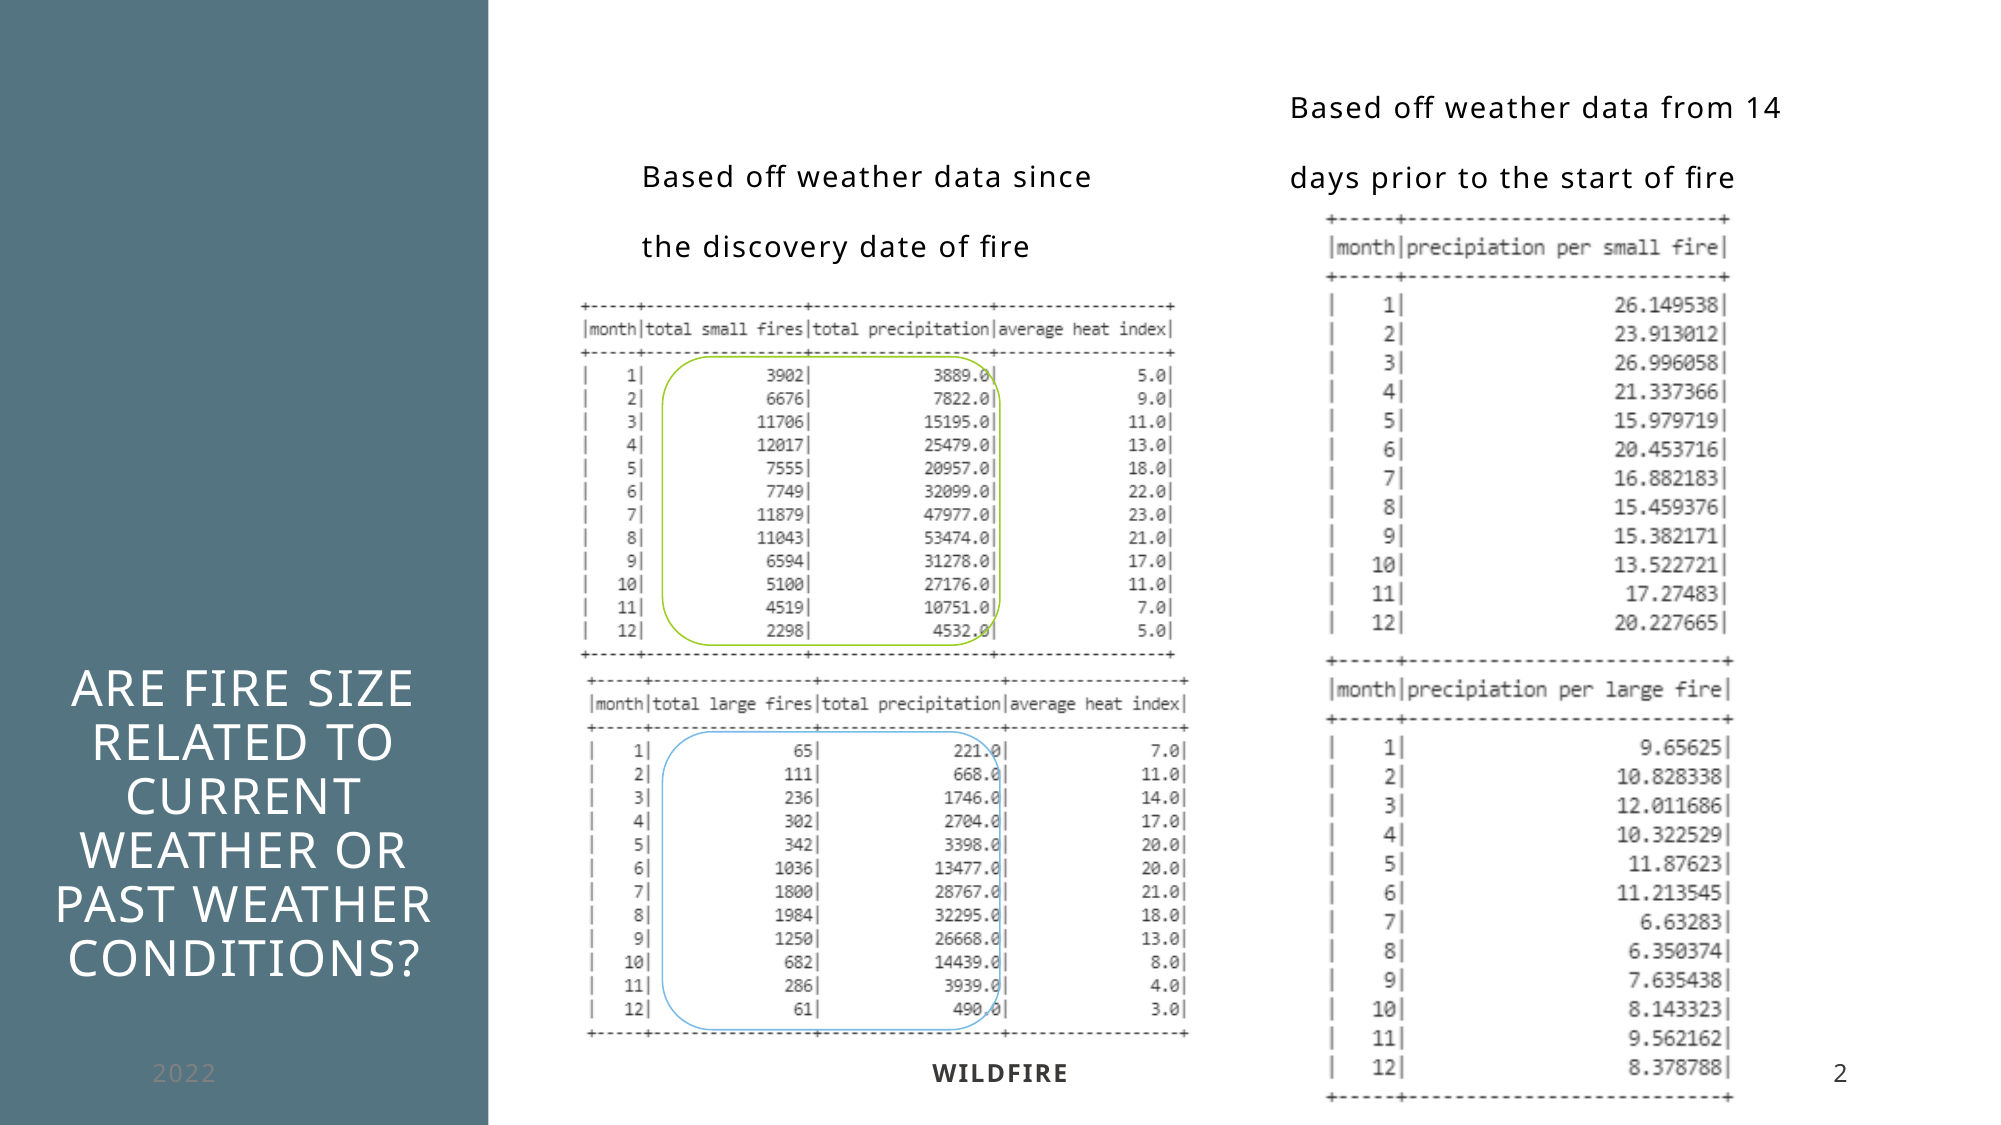

# Are fire size related to current weather or past weather conditions?
Based off weather data from 14 days prior to the start of fire
Based off weather data since the discovery date of fire
2022
wildfire
2